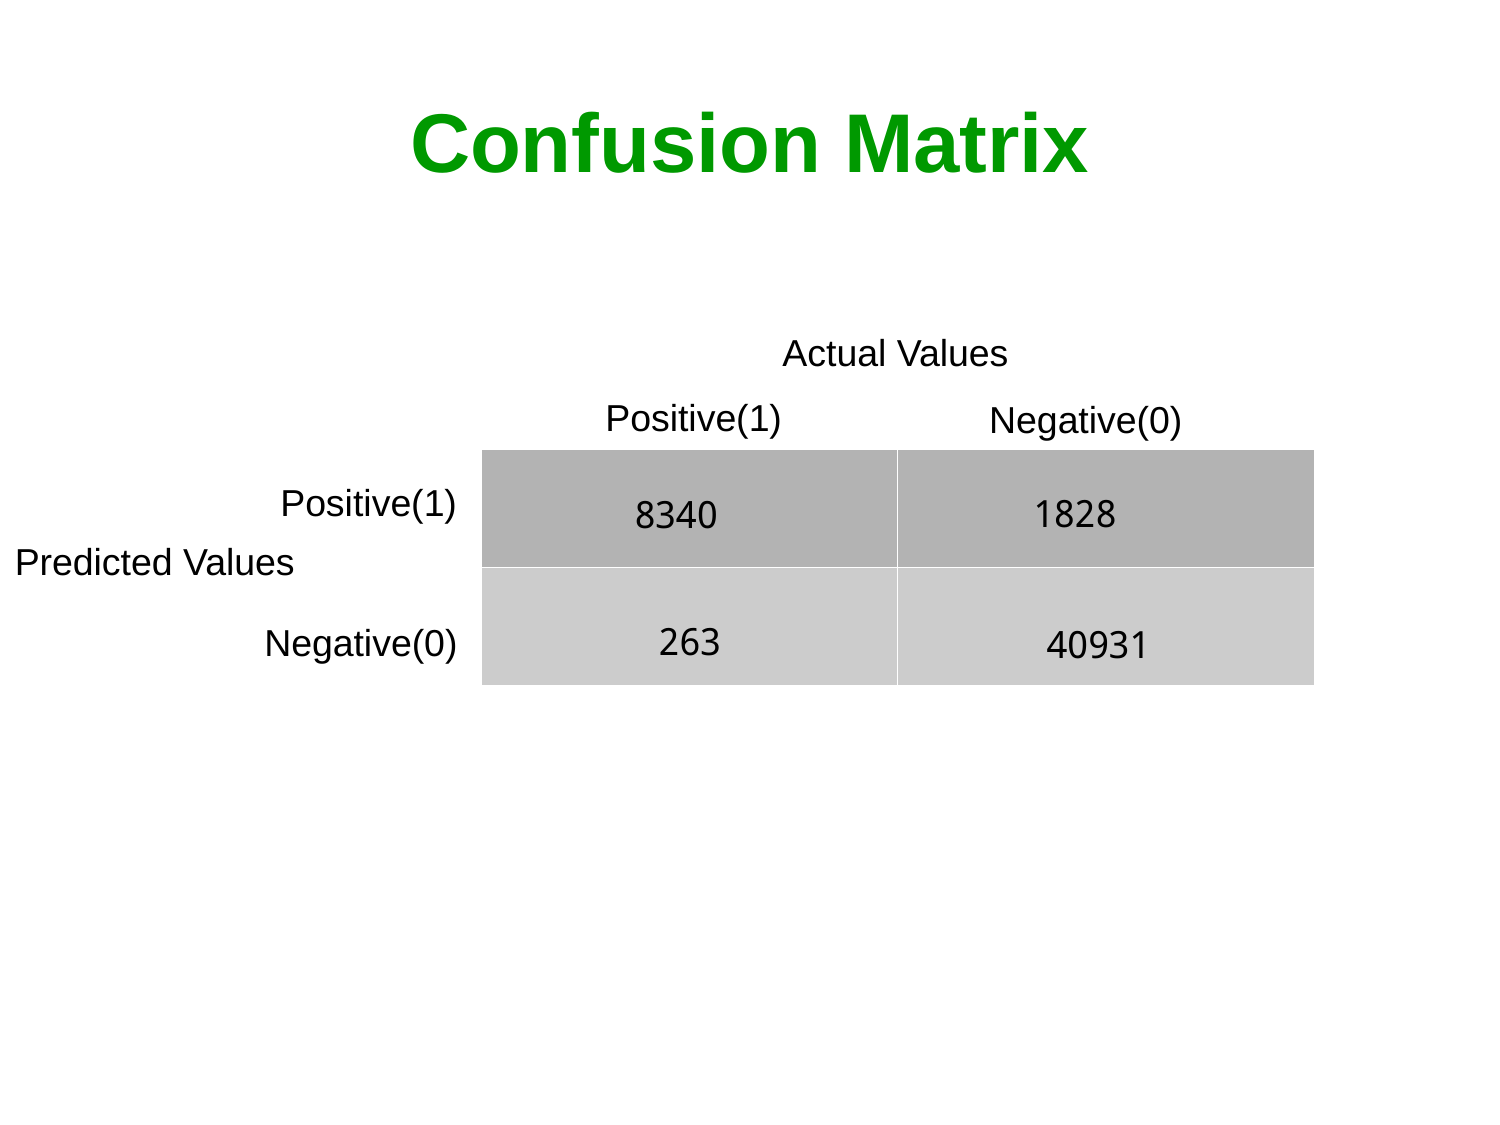

# Confusion Matrix
Actual Values
Positive(1)
Negative(0)
| | |
| --- | --- |
| | |
Positive(1)
1828
8340
Predicted Values
263
Negative(0)
40931